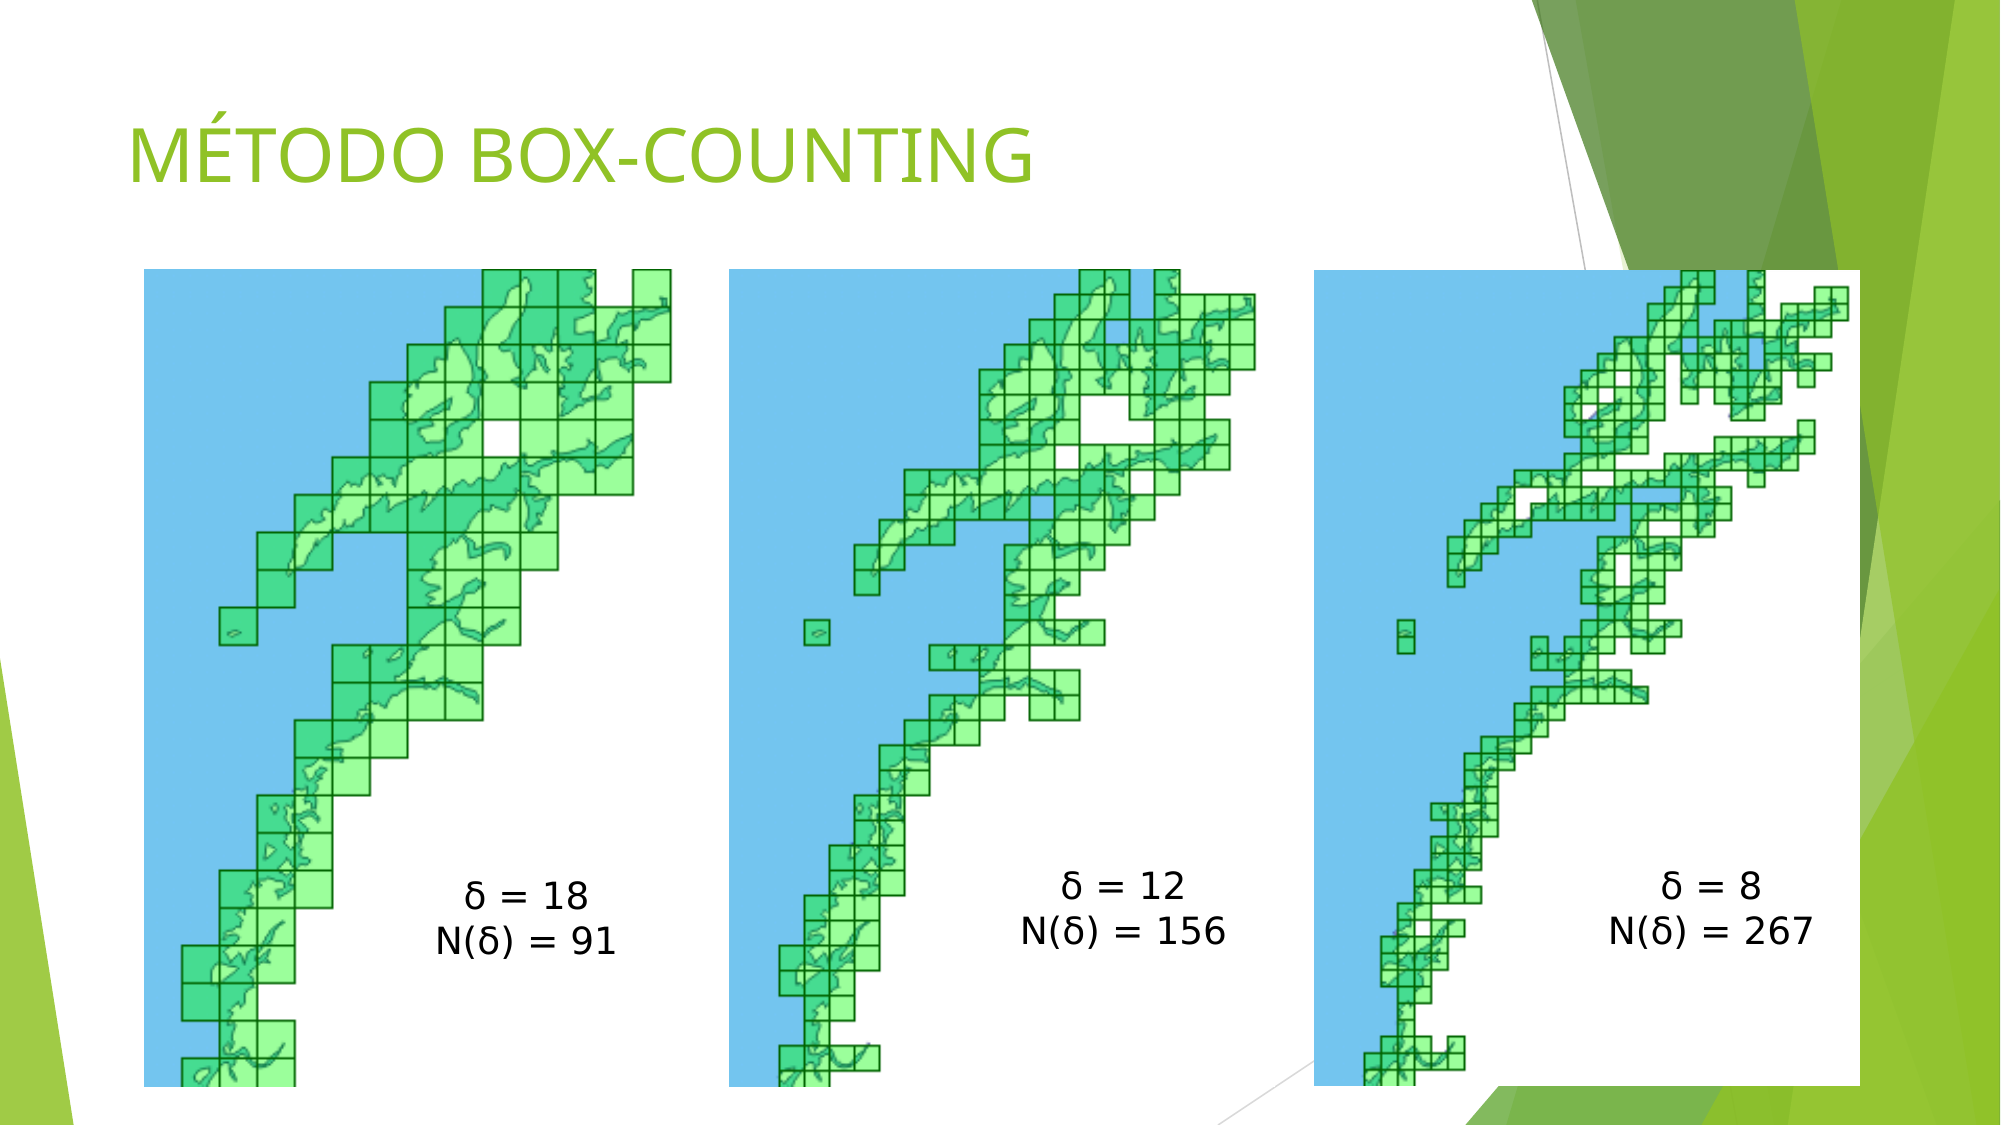

# MÉTODO BOX-COUNTING
δ = 12
N(δ) = 156
δ = 8
N(δ) = 267
δ = 18
N(δ) = 91